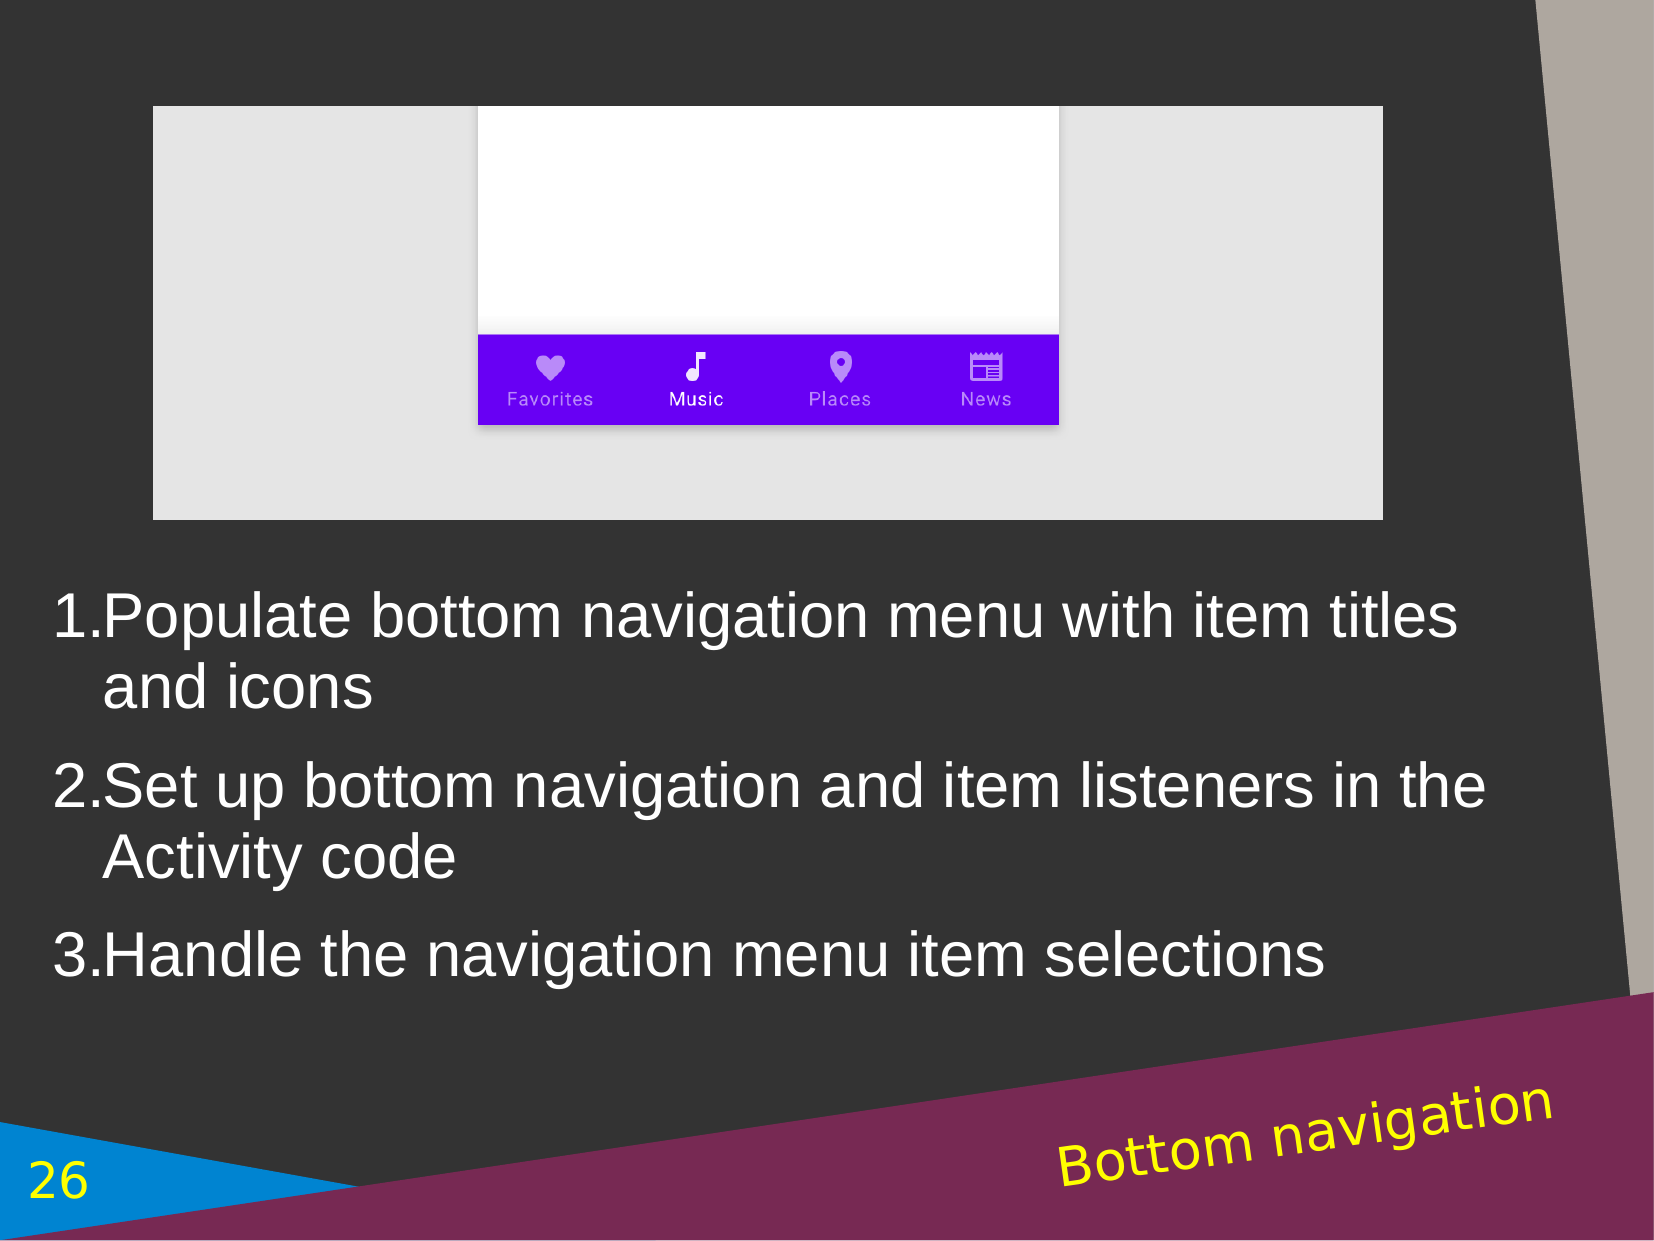

Populate bottom navigation menu with item titles and icons
Set up bottom navigation and item listeners in the Activity code
Handle the navigation menu item selections
# Bottom navigation
26